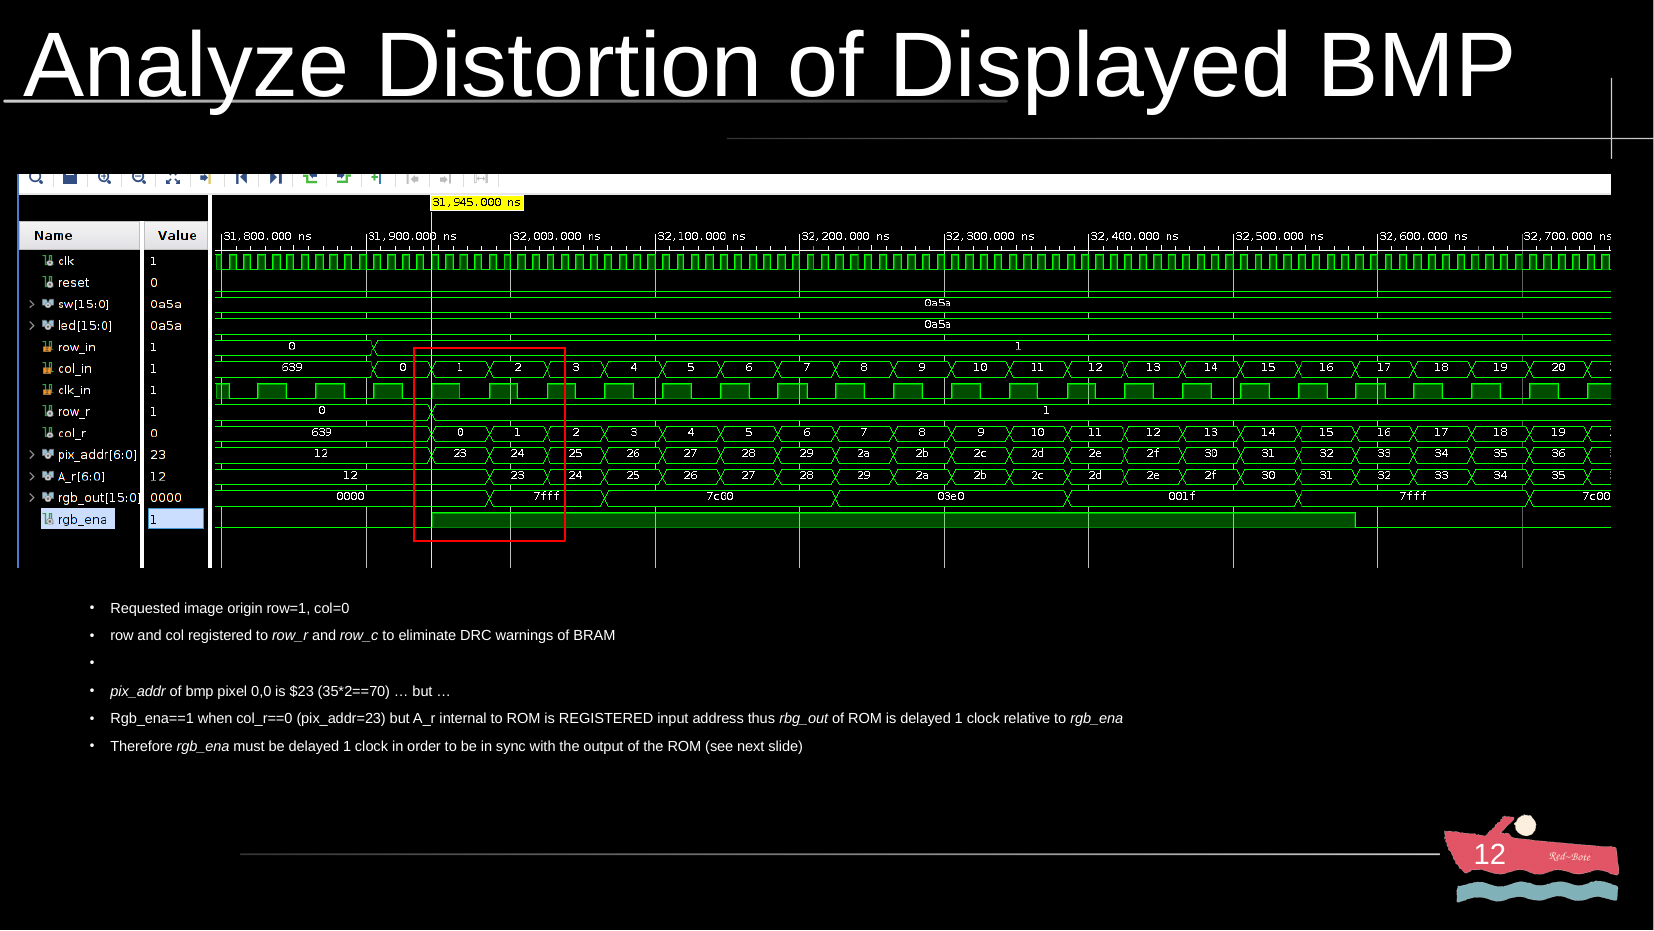

# Analyze Distortion of Displayed BMP
Requested image origin row=1, col=0
row and col registered to row_r and row_c to eliminate DRC warnings of BRAM
pix_addr of bmp pixel 0,0 is $23 (35*2==70) … but …
Rgb_ena==1 when col_r==0 (pix_addr=23) but A_r internal to ROM is REGISTERED input address thus rbg_out of ROM is delayed 1 clock relative to rgb_ena
Therefore rgb_ena must be delayed 1 clock in order to be in sync with the output of the ROM (see next slide)
12